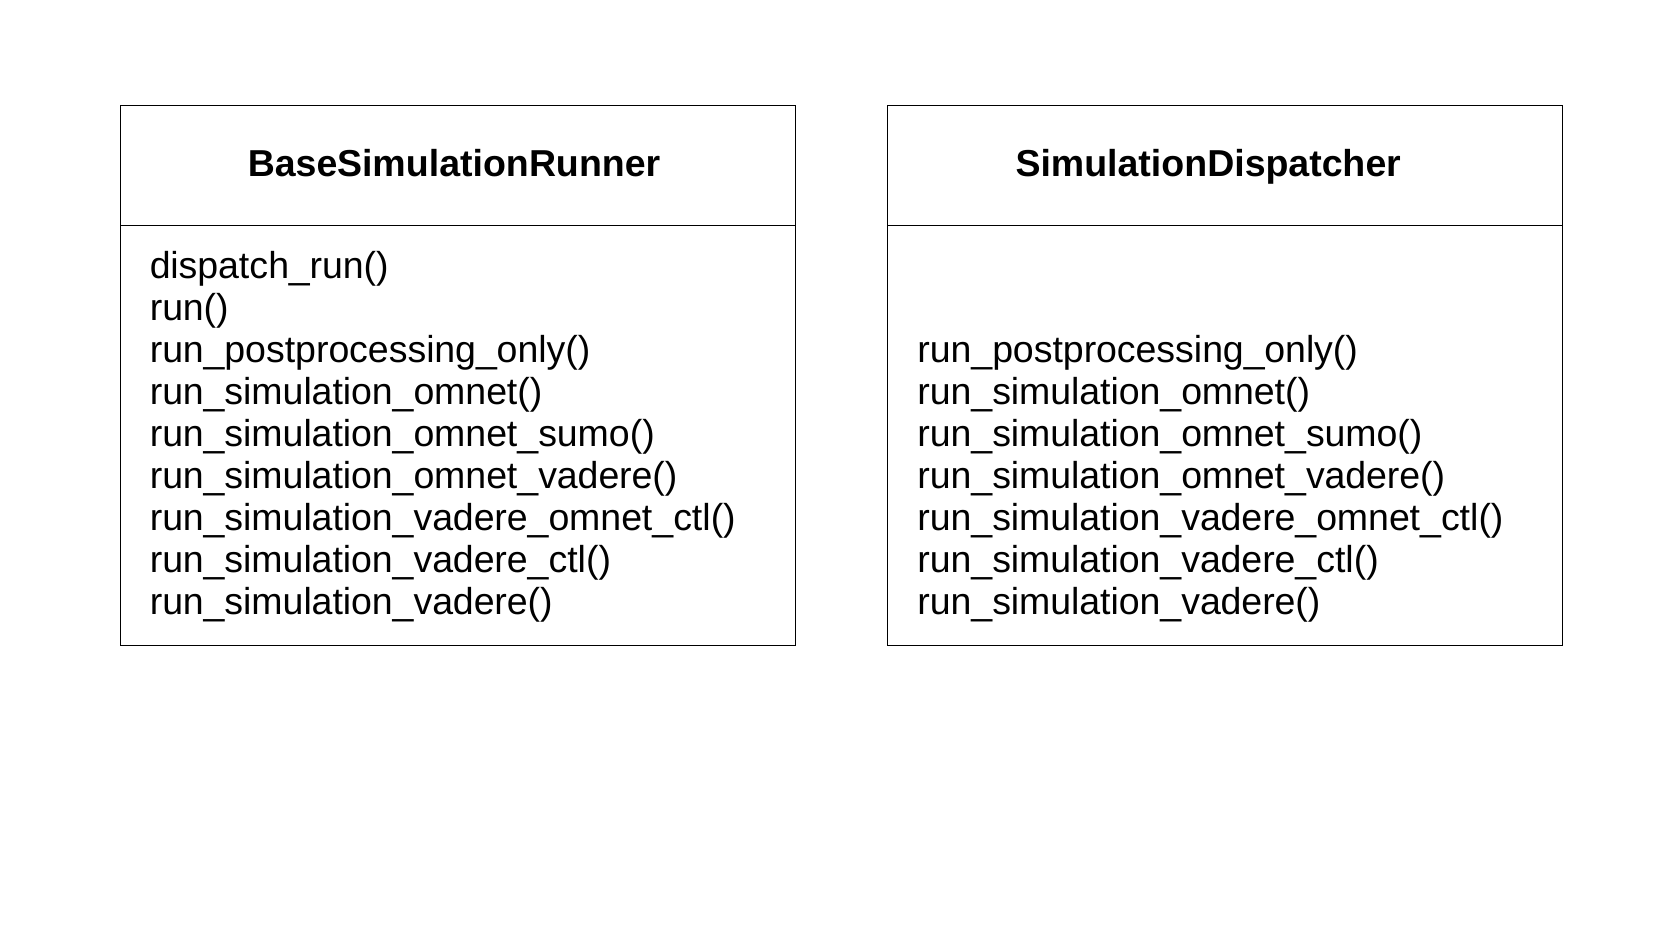

BaseSimulationRunner
SimulationDispatcher
dispatch_run()
run()
run_postprocessing_only()
run_simulation_omnet()
run_simulation_omnet_sumo()
run_simulation_omnet_vadere()
run_simulation_vadere_omnet_ctl()
run_simulation_vadere_ctl()
run_simulation_vadere()
run_postprocessing_only()
run_simulation_omnet()
run_simulation_omnet_sumo()
run_simulation_omnet_vadere()
run_simulation_vadere_omnet_ctl()
run_simulation_vadere_ctl()
run_simulation_vadere()